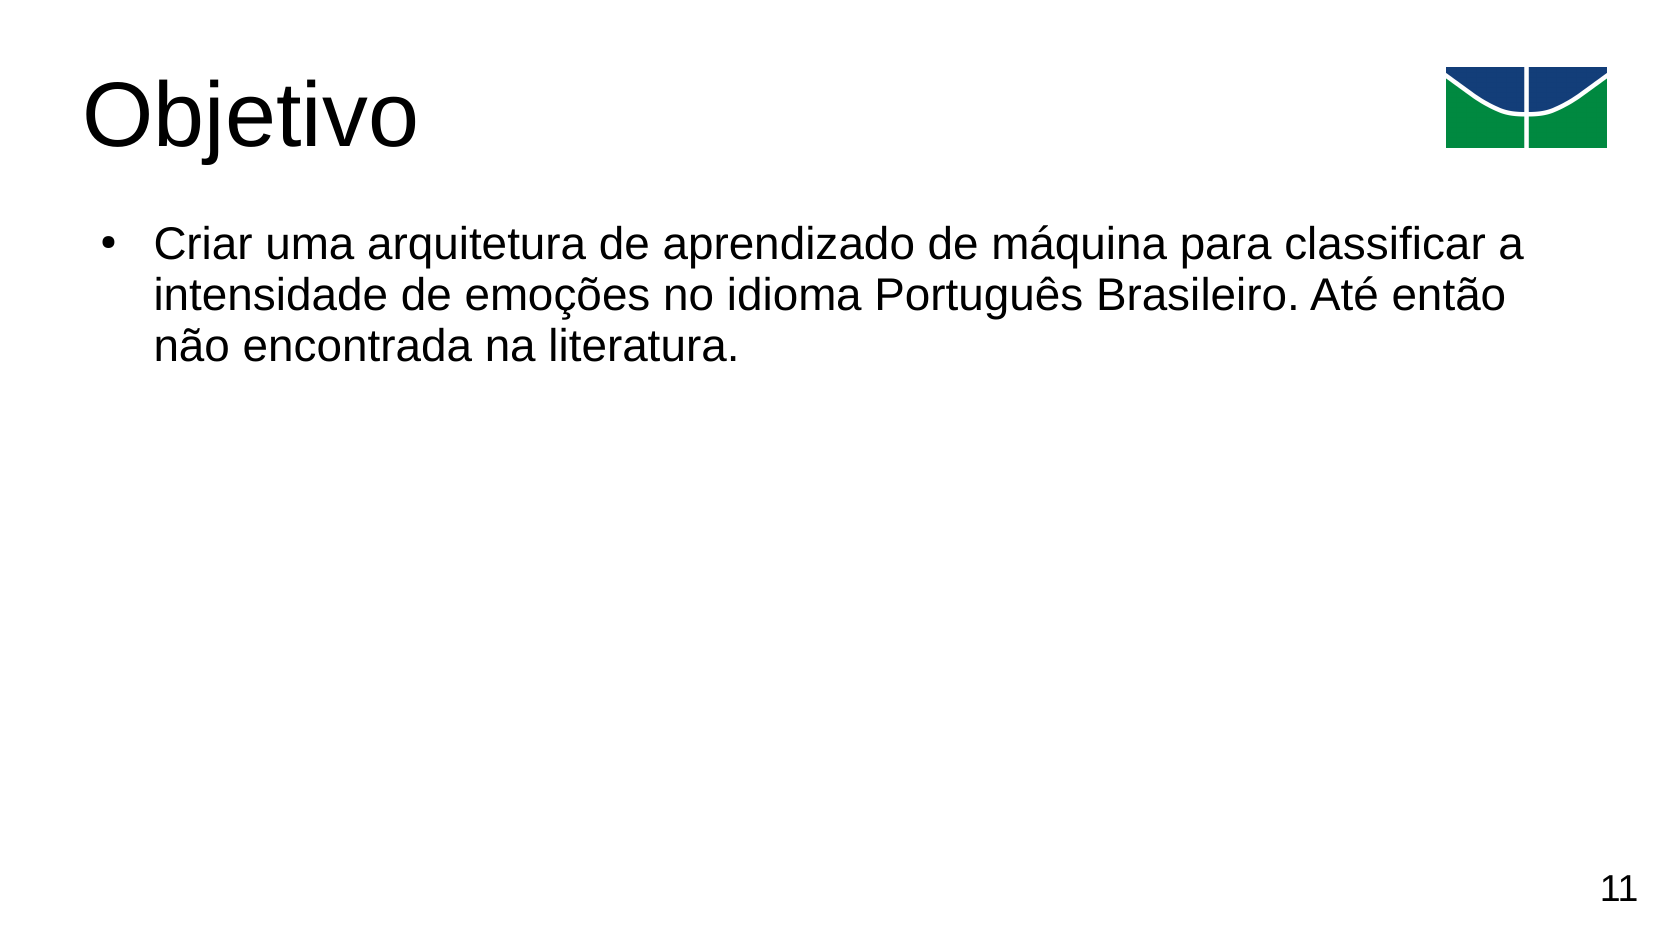

Objetivo
# Criar uma arquitetura de aprendizado de máquina para classificar a intensidade de emoções no idioma Português Brasileiro. Até então não encontrada na literatura.